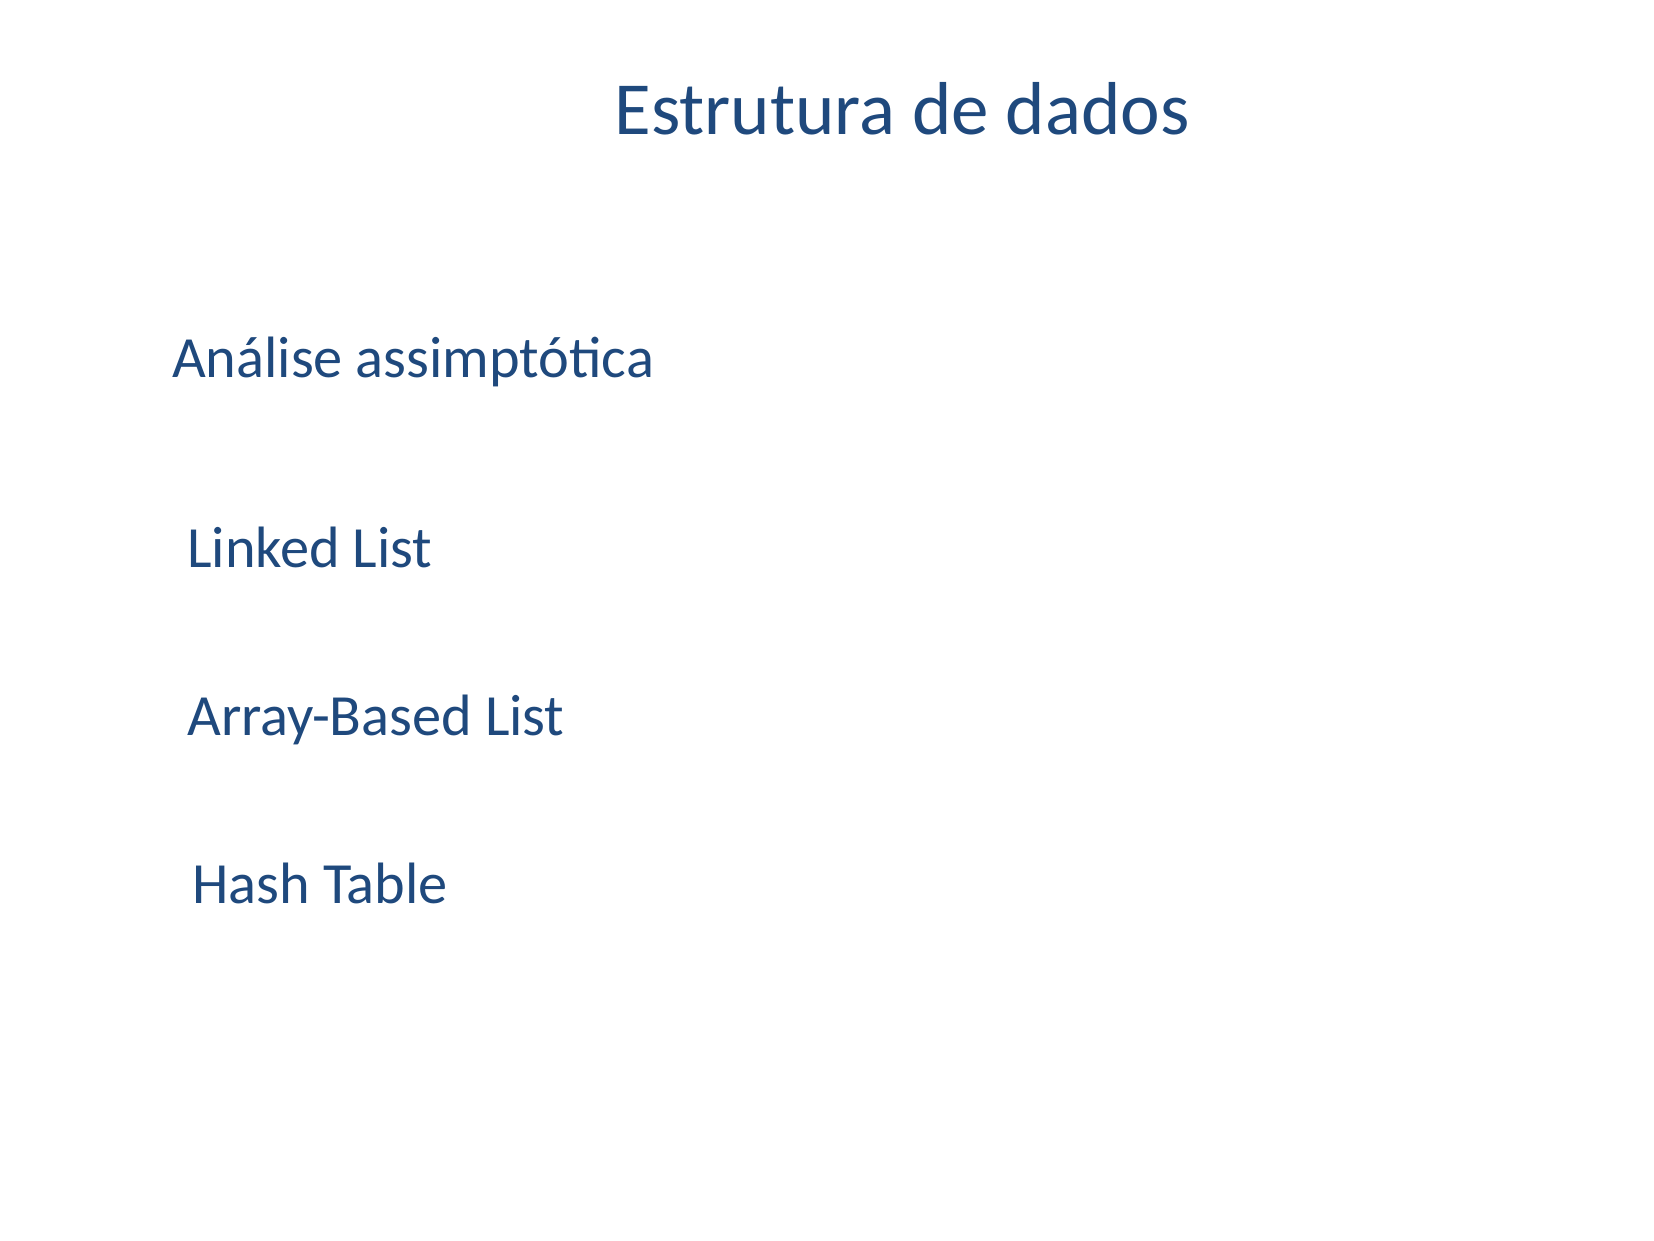

Estrutura de dados
Análise assimptótica
Linked List
Array-Based List
Hash Table